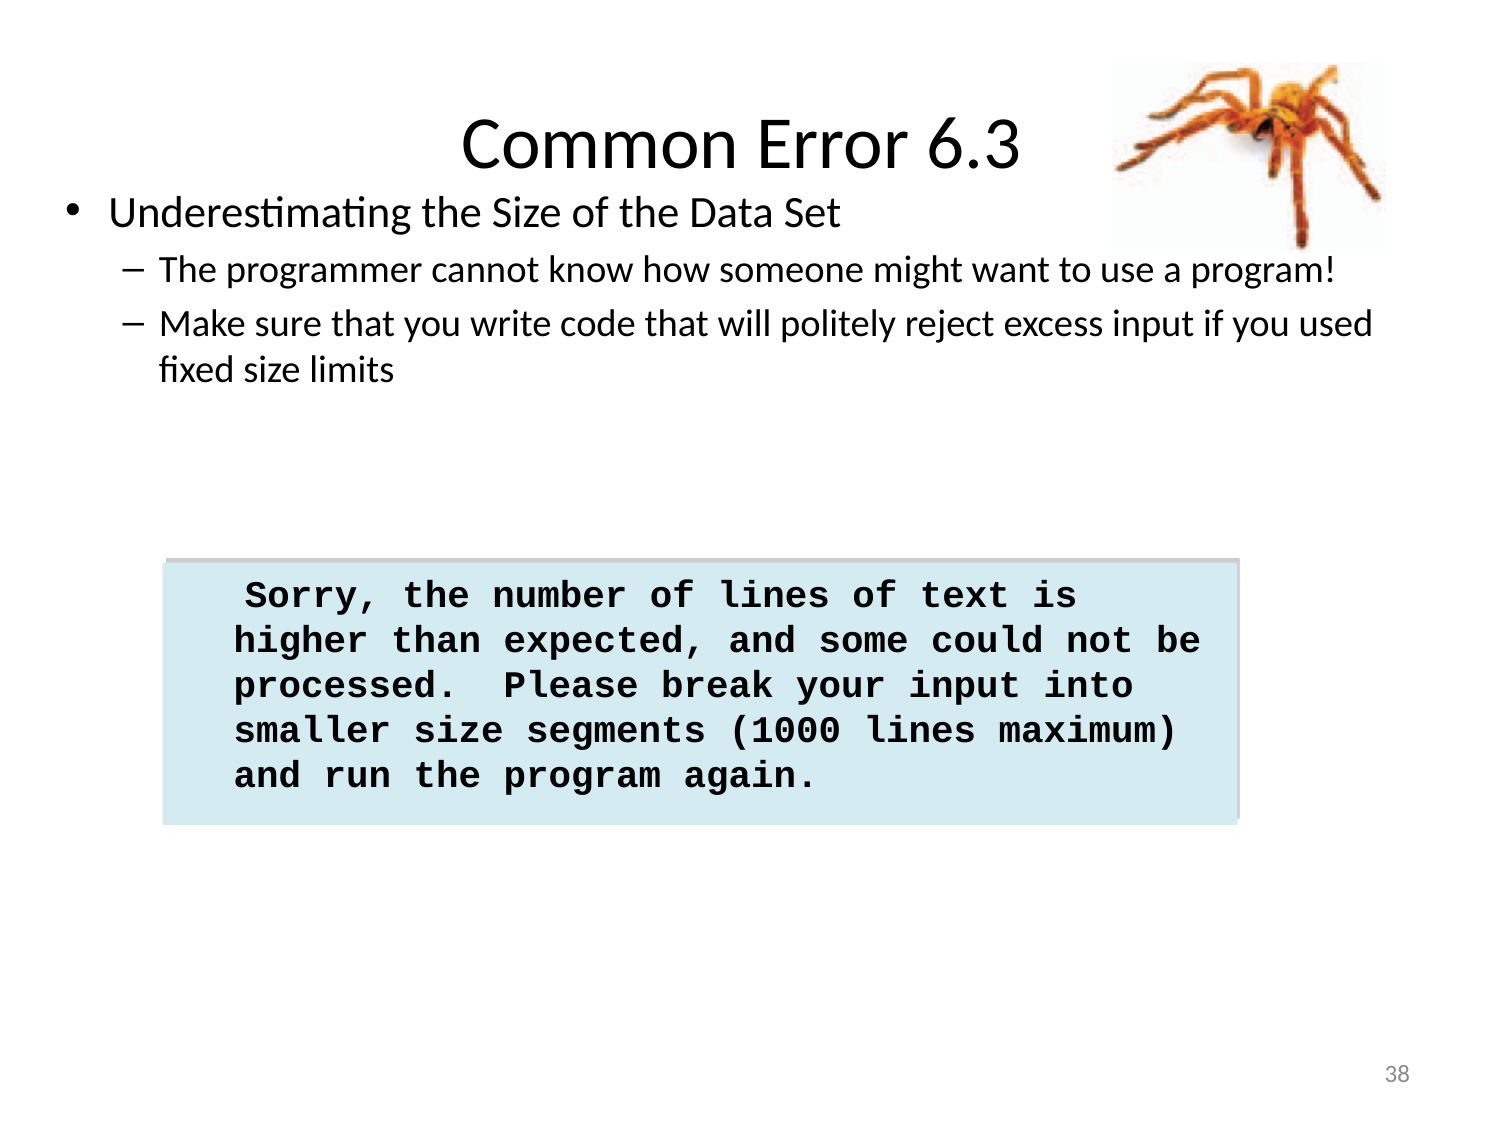

# Common Error 6.3
Underestimating the Size of the Data Set
The programmer cannot know how someone might want to use a program!
Make sure that you write code that will politely reject excess input if you used fixed size limits
 Sorry, the number of lines of text is higher than expected, and some could not be processed. Please break your input into smaller size segments (1000 lines maximum) and run the program again.